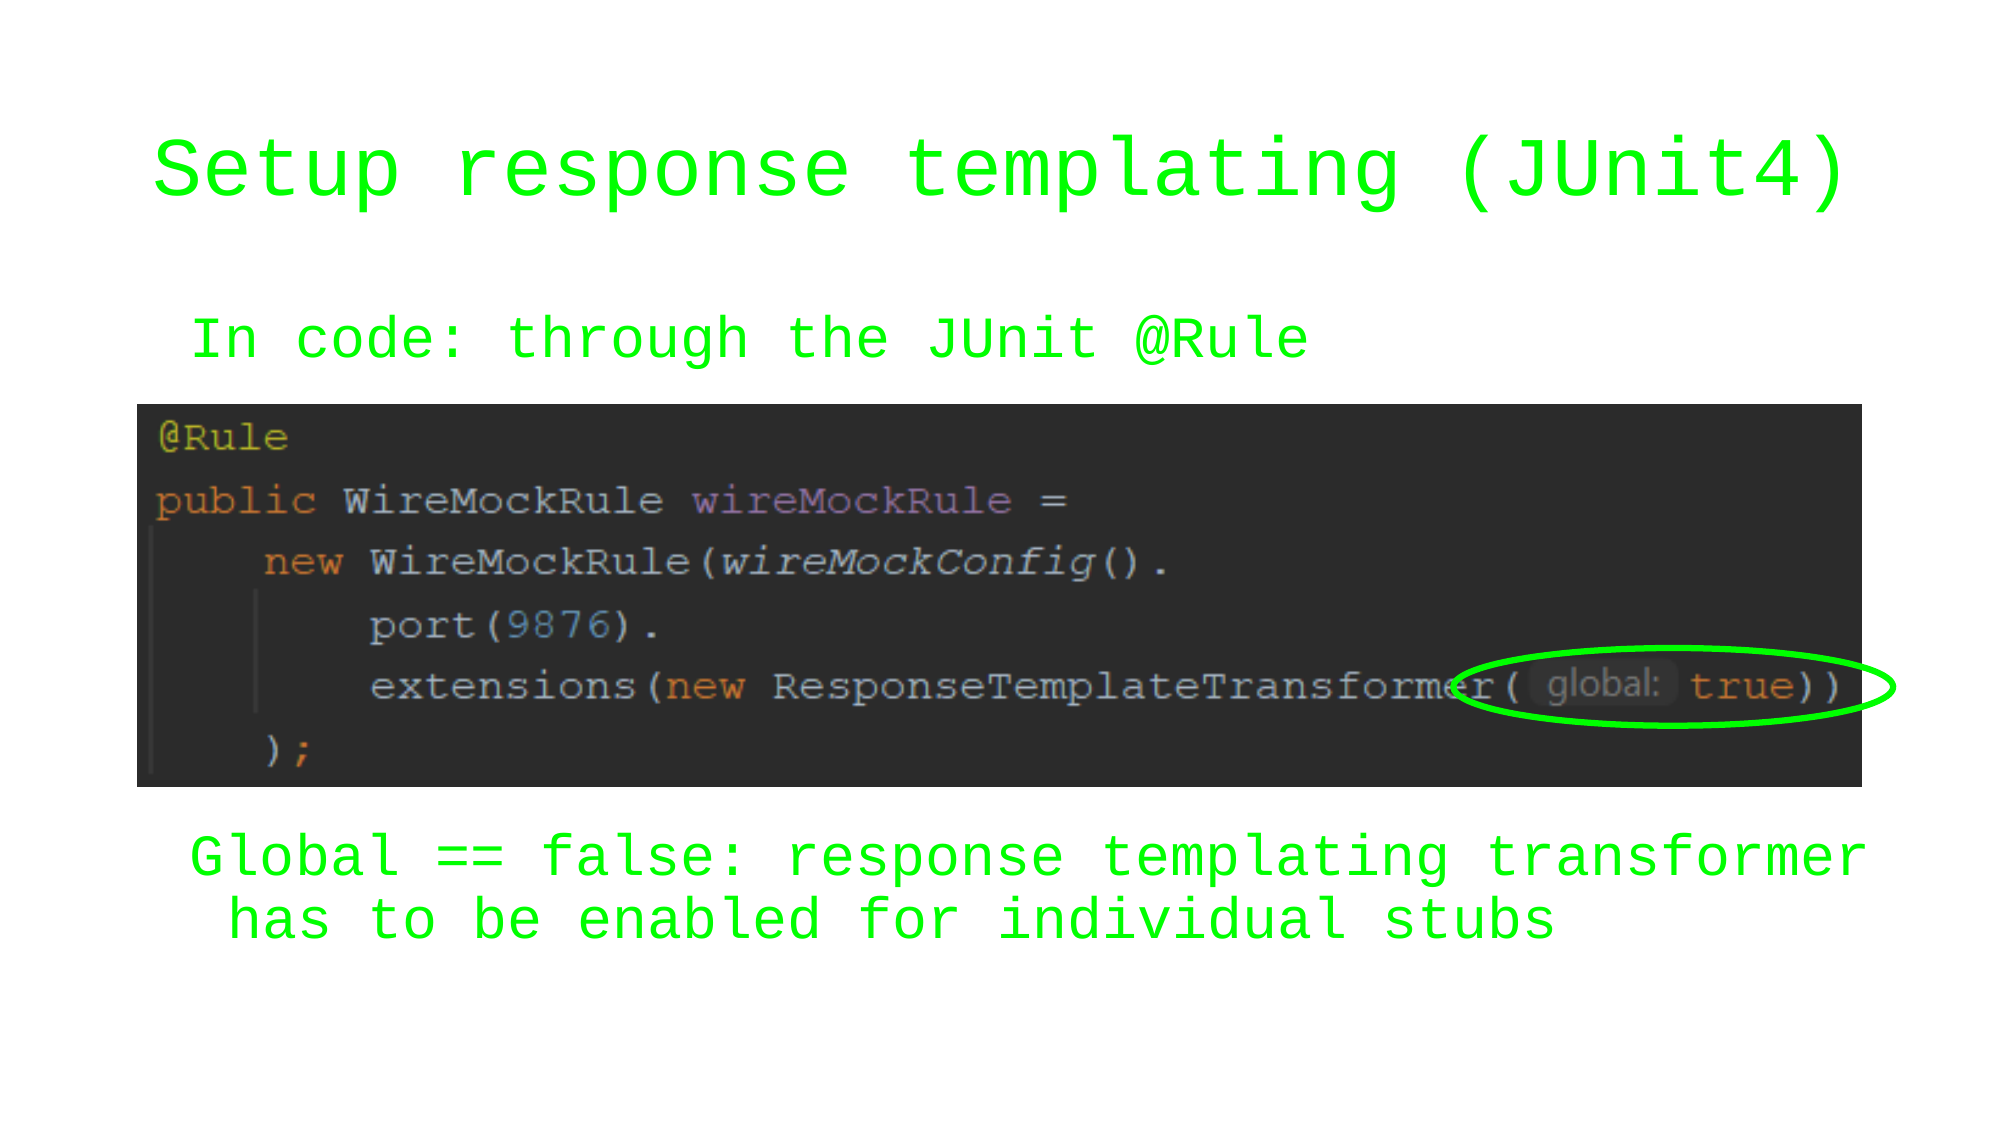

# Setup response templating (JUnit4)
In code: through the JUnit @Rule
Global == false: response templating transformer has to be enabled for individual stubs